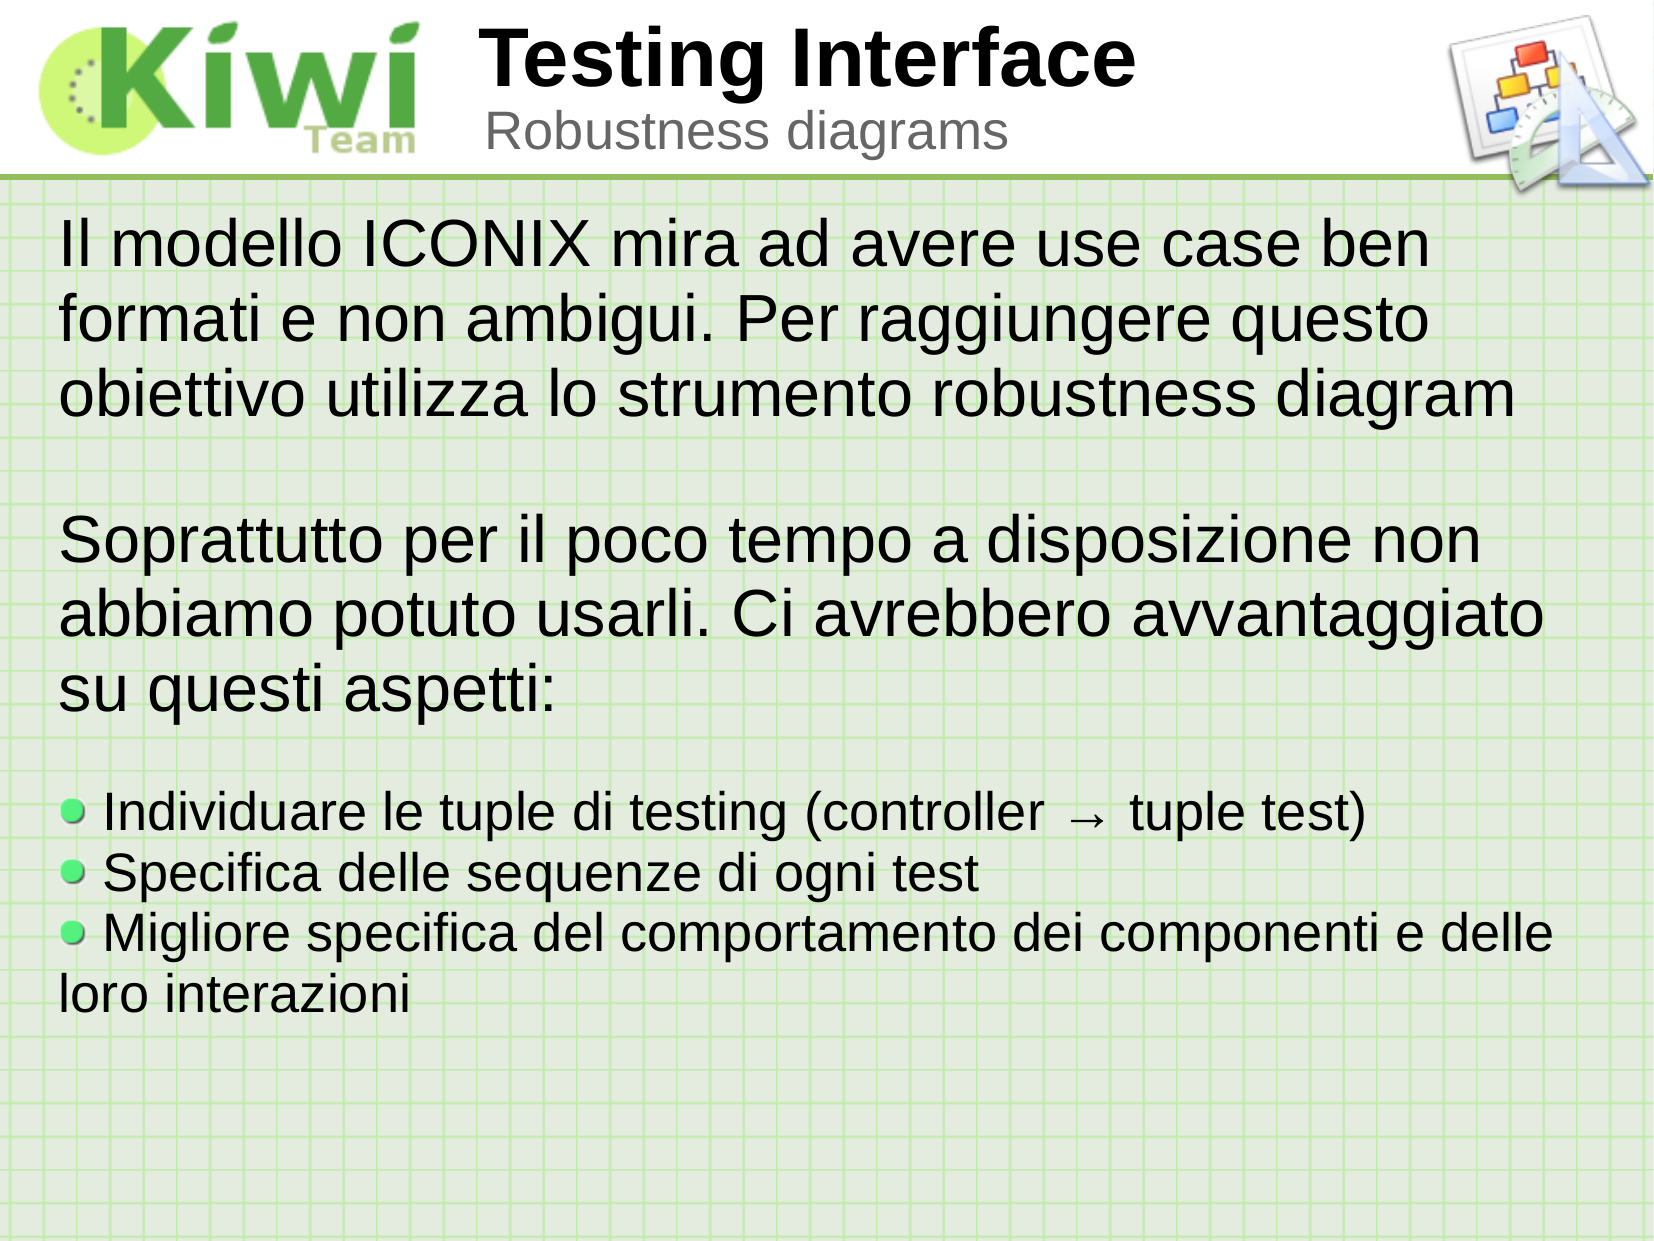

# Testing Interface
Robustness diagrams
Il modello ICONIX mira ad avere use case ben formati e non ambigui. Per raggiungere questo obiettivo utilizza lo strumento robustness diagram
Soprattutto per il poco tempo a disposizione non abbiamo potuto usarli. Ci avrebbero avvantaggiato su questi aspetti:
 Individuare le tuple di testing (controller → tuple test)
 Specifica delle sequenze di ogni test
 Migliore specifica del comportamento dei componenti e delle loro interazioni